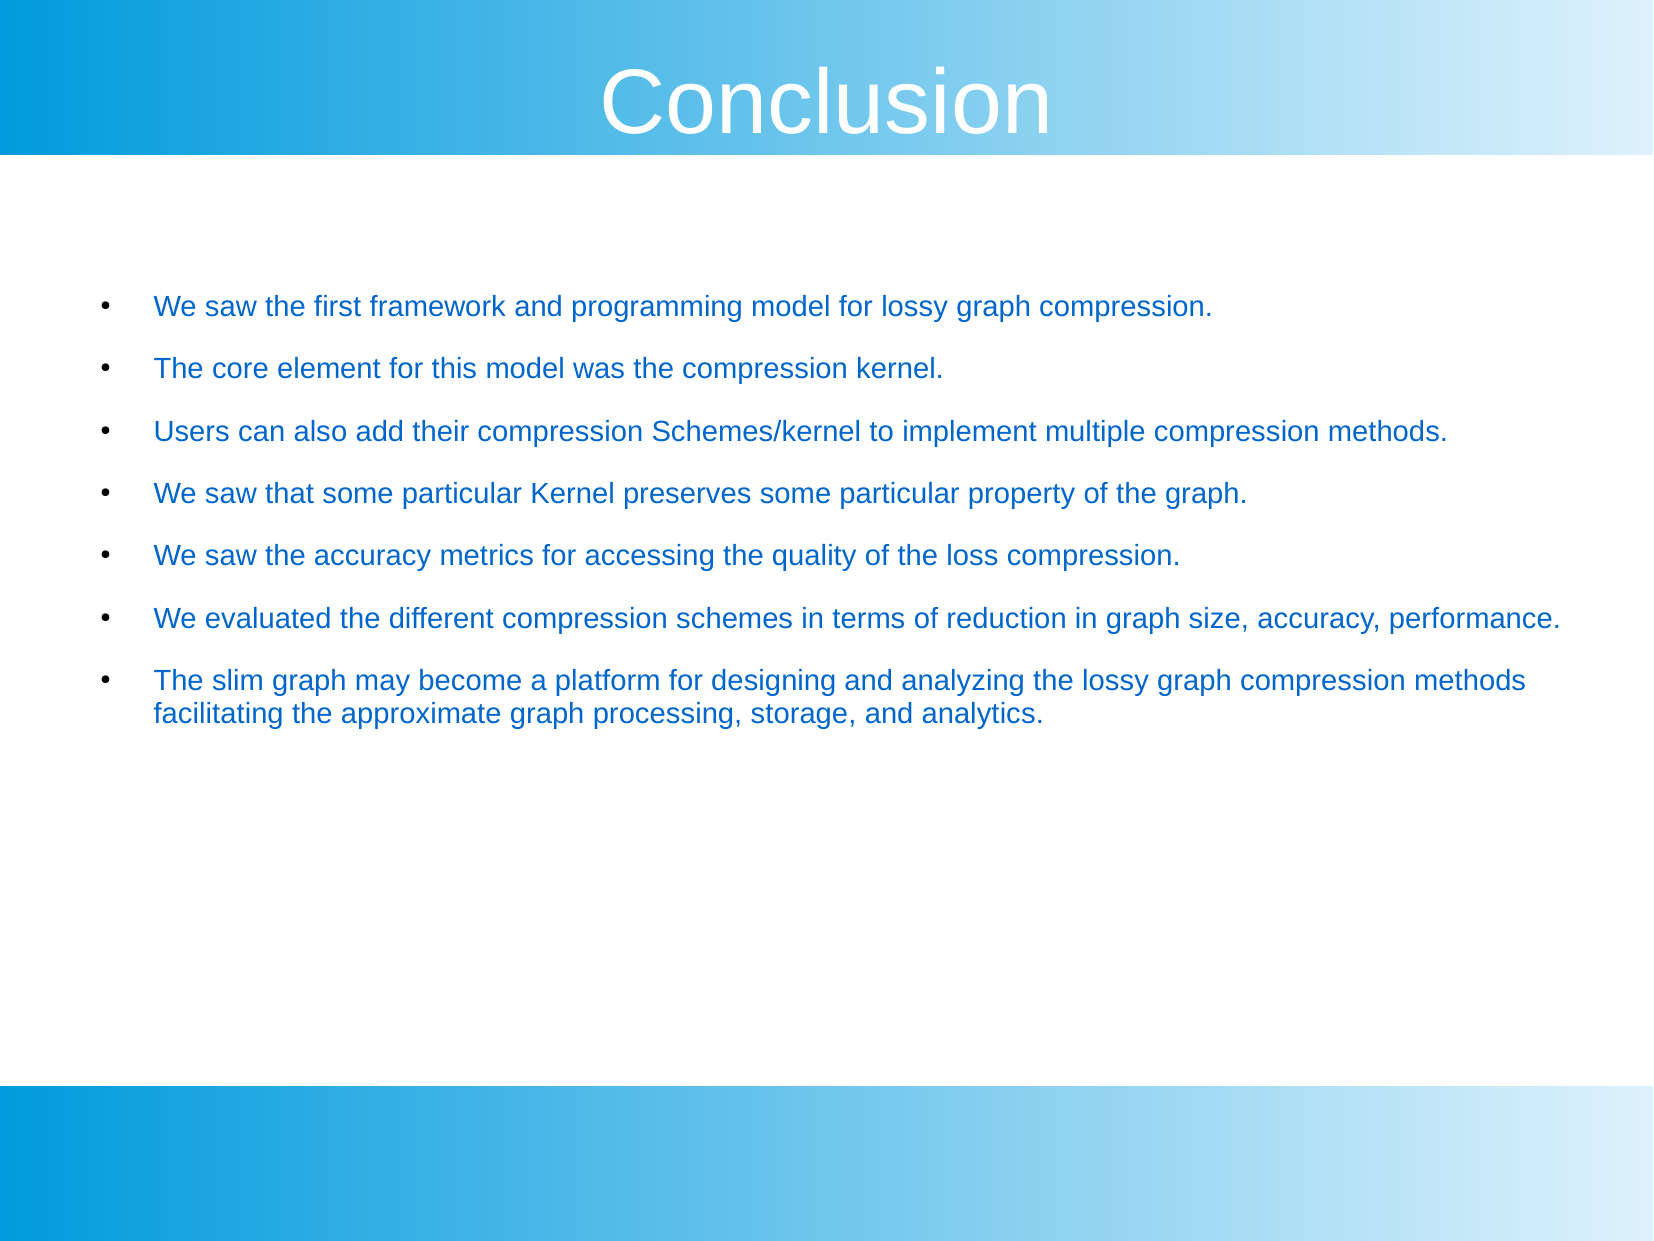

# Conclusion
We saw the first framework and programming model for lossy graph compression.
The core element for this model was the compression kernel.
Users can also add their compression Schemes/kernel to implement multiple compression methods.
We saw that some particular Kernel preserves some particular property of the graph.
We saw the accuracy metrics for accessing the quality of the loss compression.
We evaluated the different compression schemes in terms of reduction in graph size, accuracy, performance.
The slim graph may become a platform for designing and analyzing the lossy graph compression methods facilitating the approximate graph processing, storage, and analytics.